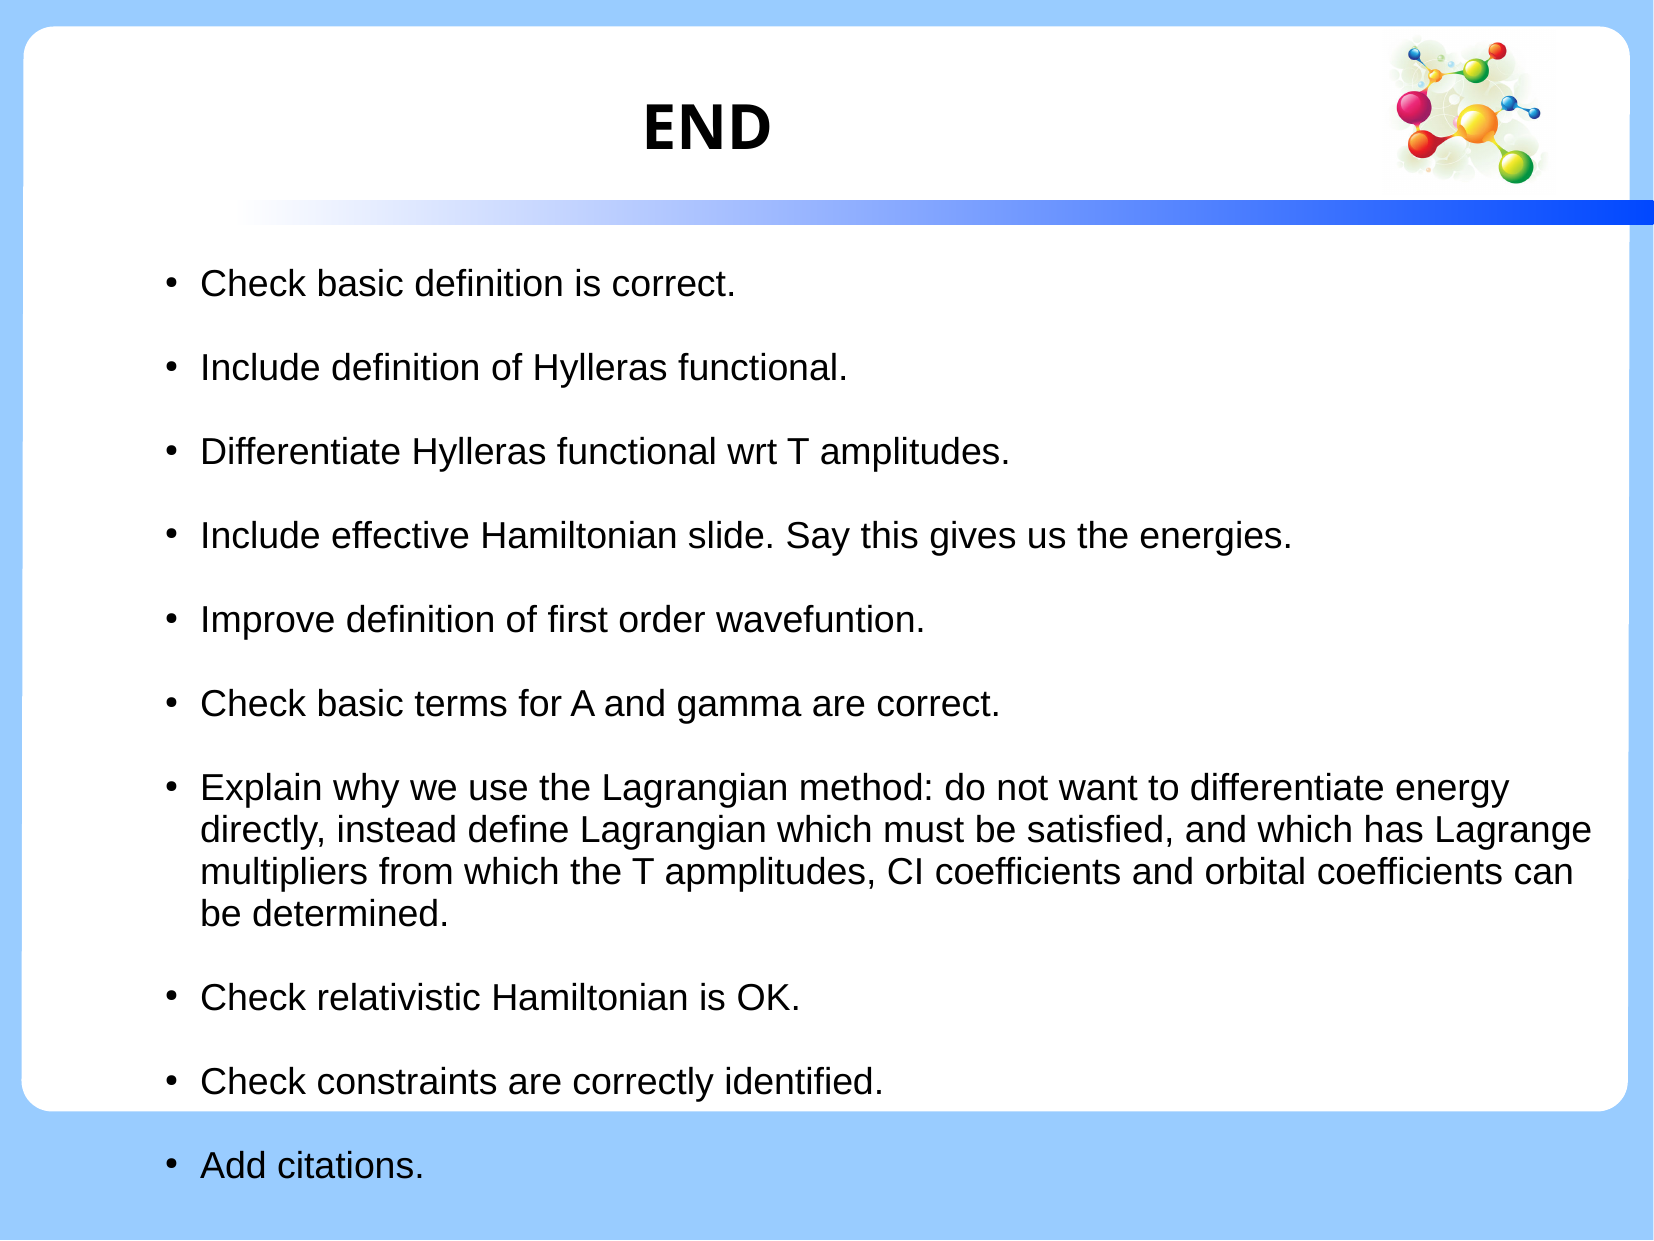

# END
Check basic definition is correct.
Include definition of Hylleras functional.
Differentiate Hylleras functional wrt T amplitudes.
Include effective Hamiltonian slide. Say this gives us the energies.
Improve definition of first order wavefuntion.
Check basic terms for A and gamma are correct.
Explain why we use the Lagrangian method: do not want to differentiate energy directly, instead define Lagrangian which must be satisfied, and which has Lagrange multipliers from which the T apmplitudes, CI coefficients and orbital coefficients can be determined.
Check relativistic Hamiltonian is OK.
Check constraints are correctly identified.
Add citations.